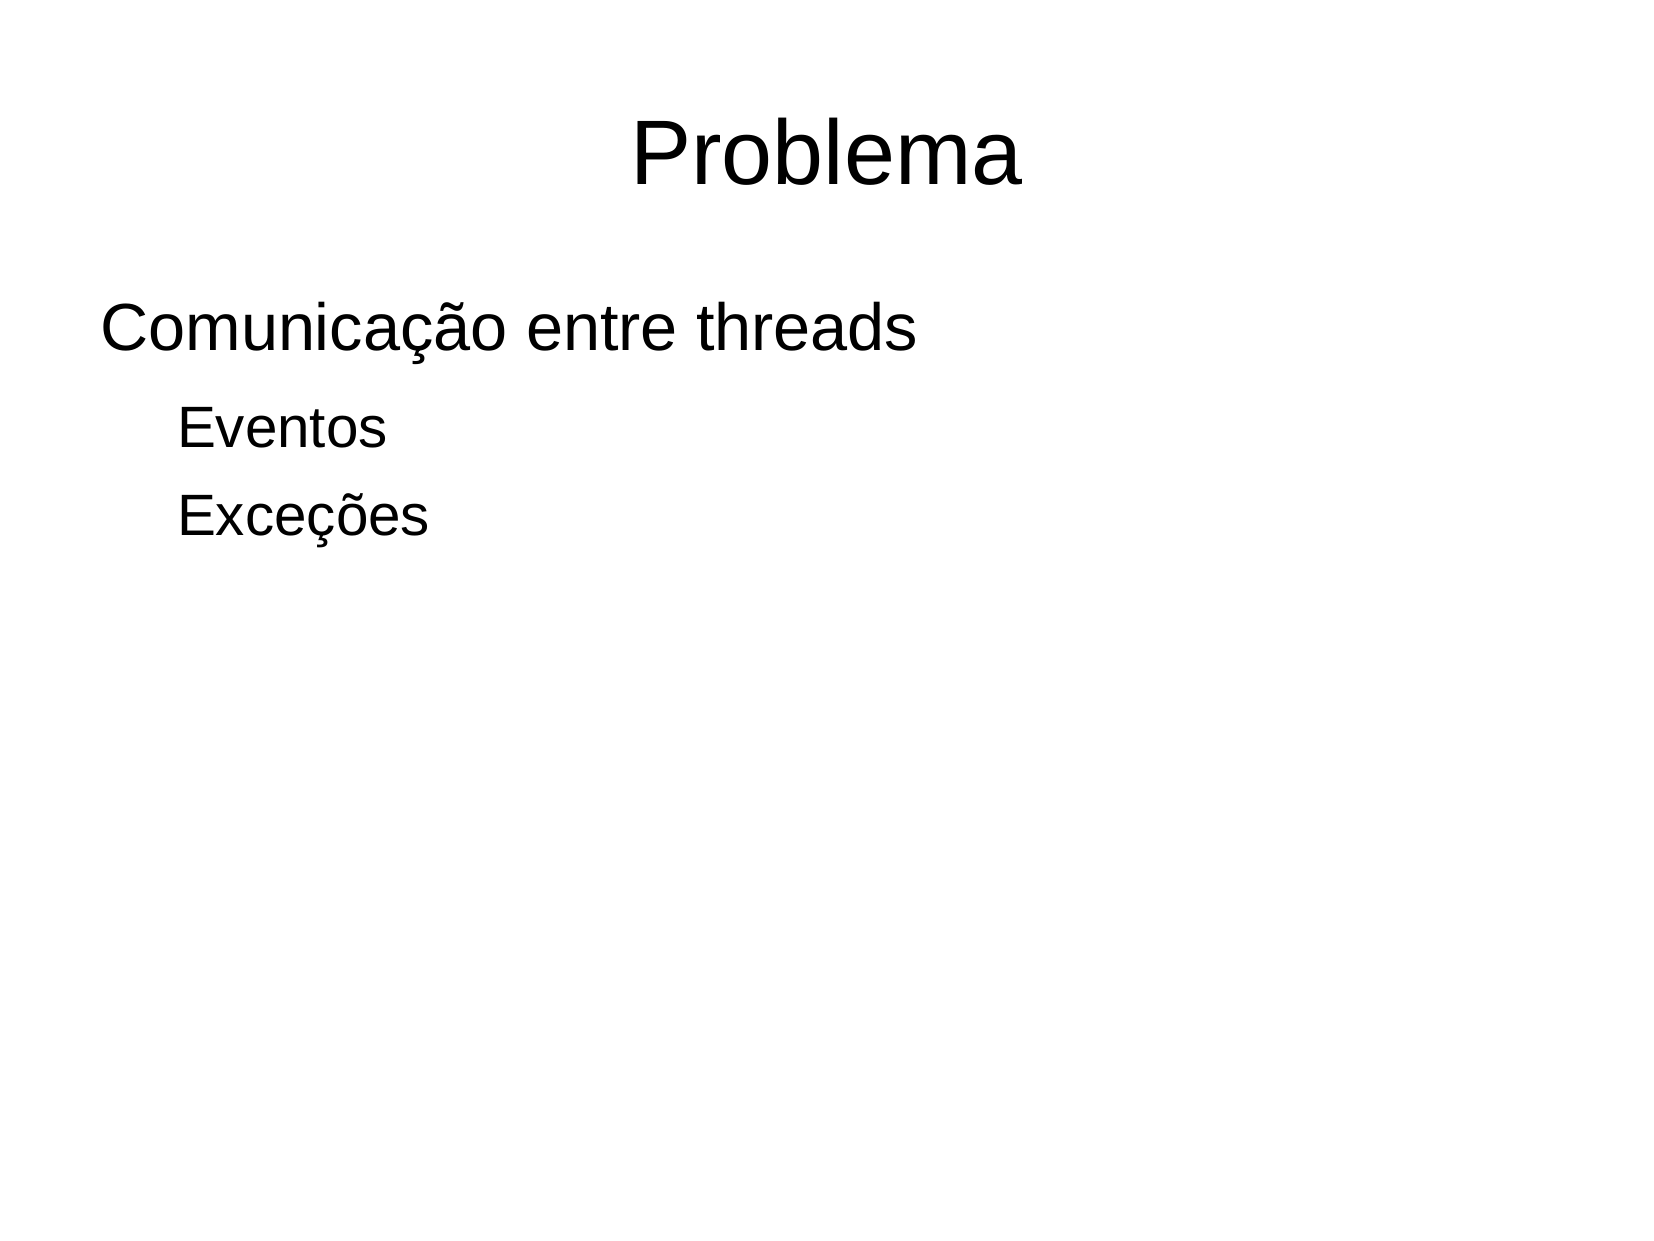

# Problema
Comunicação entre threads
Eventos
Exceções